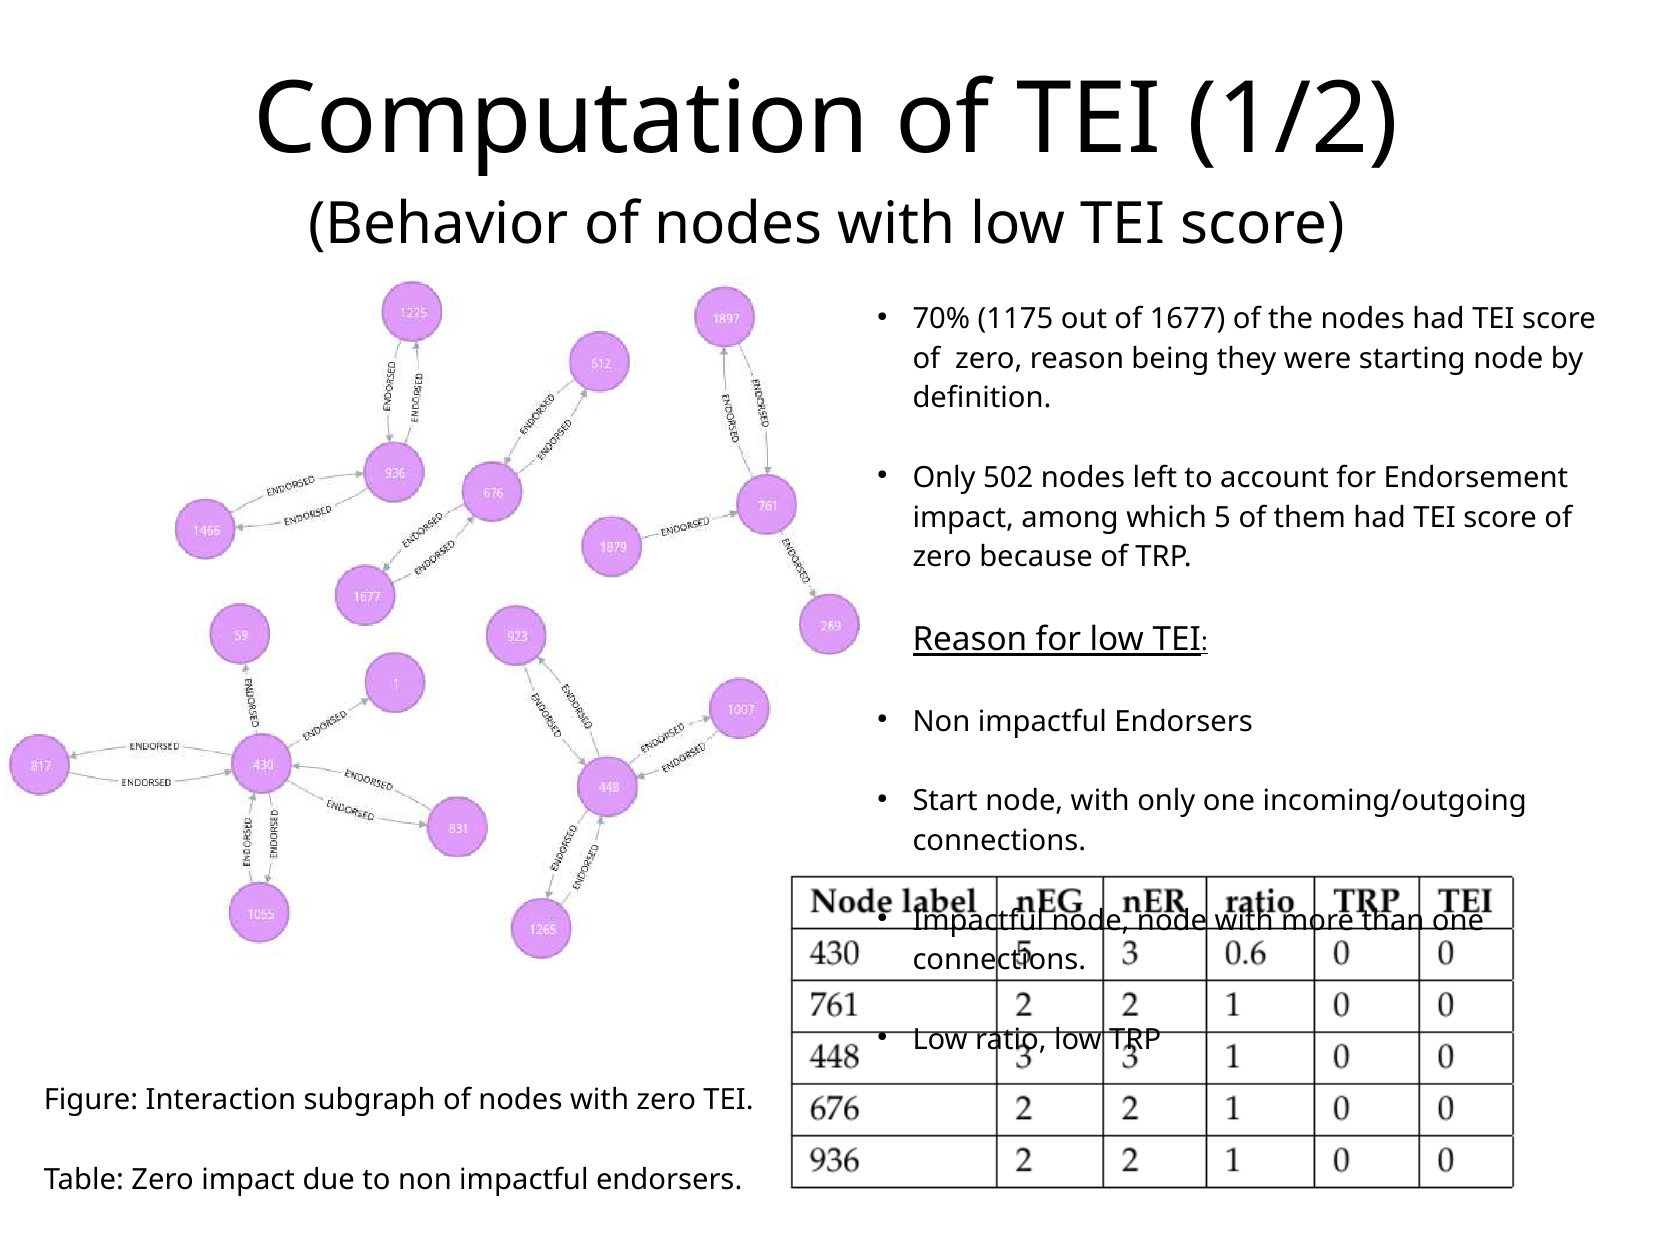

# Computation of TEI (1/2) (Behavior of nodes with low TEI score)
70% (1175 out of 1677) of the nodes had TEI score of zero, reason being they were starting node by definition.
Only 502 nodes left to account for Endorsement impact, among which 5 of them had TEI score of zero because of TRP.
Reason for low TEI:
Non impactful Endorsers
Start node, with only one incoming/outgoing connections.
Impactful node, node with more than one connections.
Low ratio, low TRP
Figure: Interaction subgraph of nodes with zero TEI.
Table: Zero impact due to non impactful endorsers.